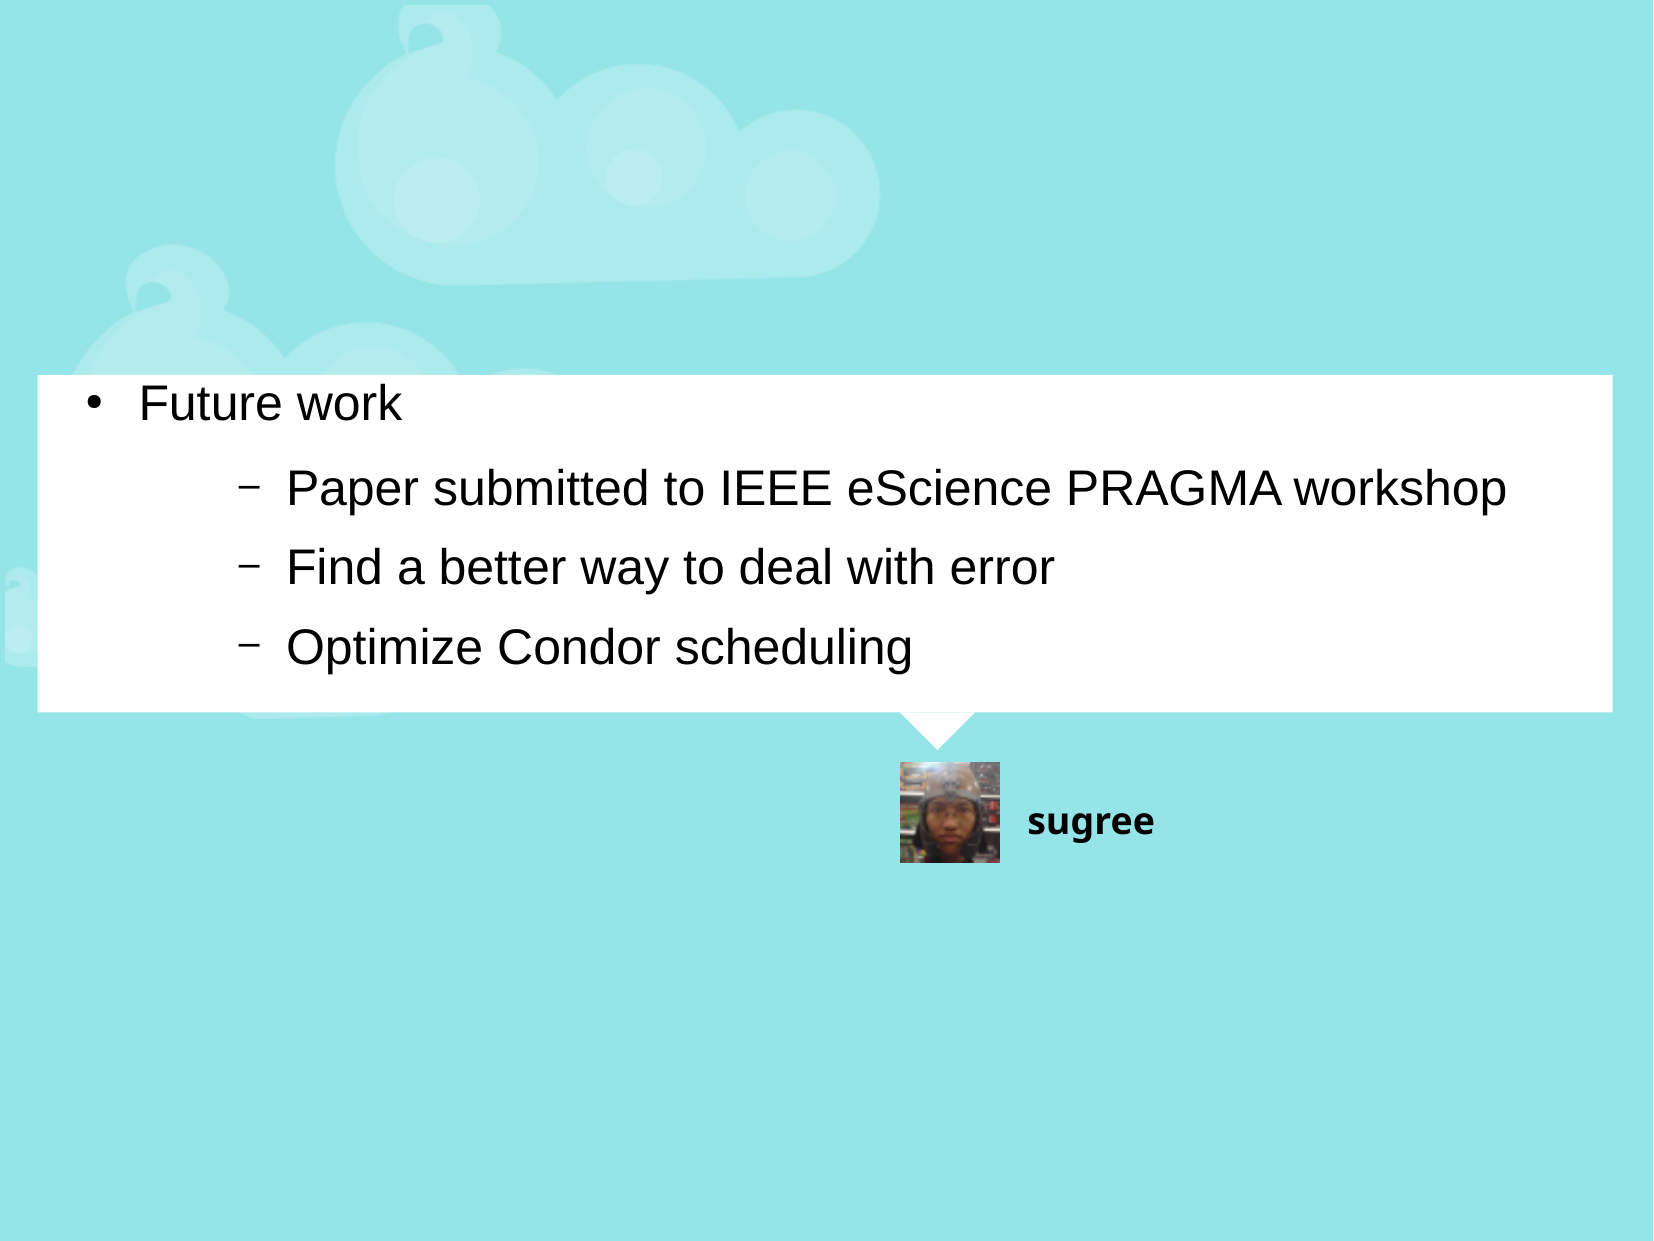

# Future work
Paper submitted to IEEE eScience PRAGMA workshop
Find a better way to deal with error
Optimize Condor scheduling